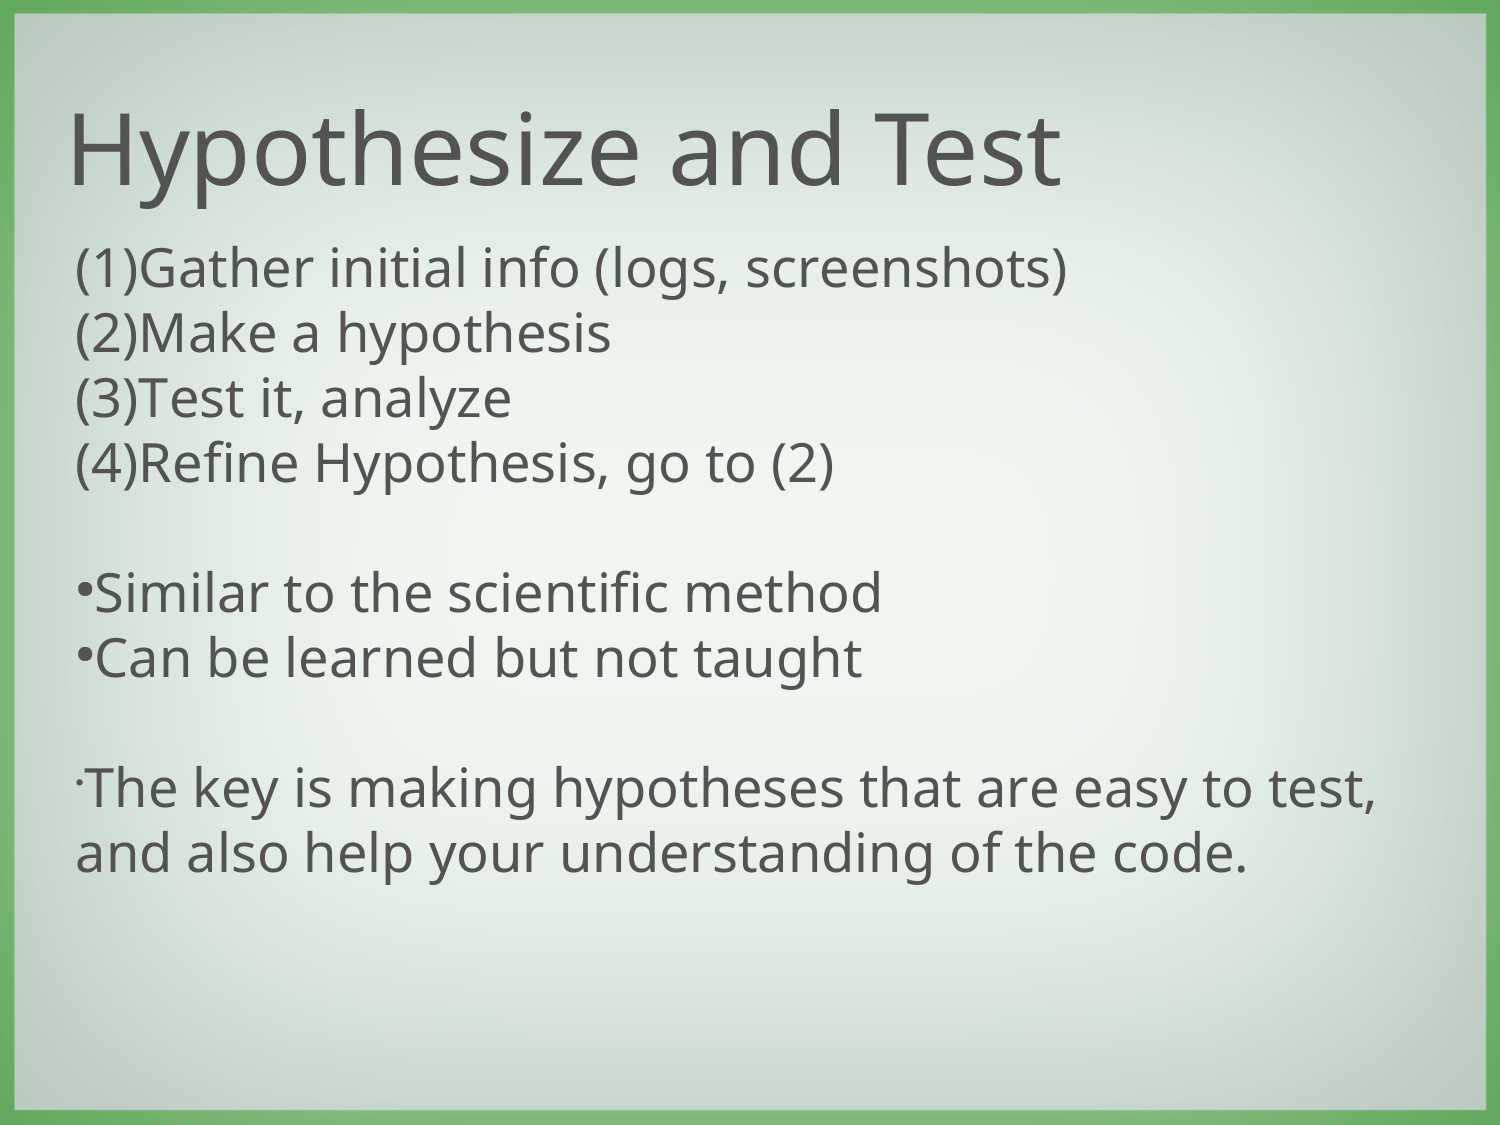

# Hypothesize and Test
Gather initial info (logs, screenshots)
Make a hypothesis
Test it, analyze
Refine Hypothesis, go to (2)
Similar to the scientific method
Can be learned but not taught
The key is making hypotheses that are easy to test, and also help your understanding of the code.